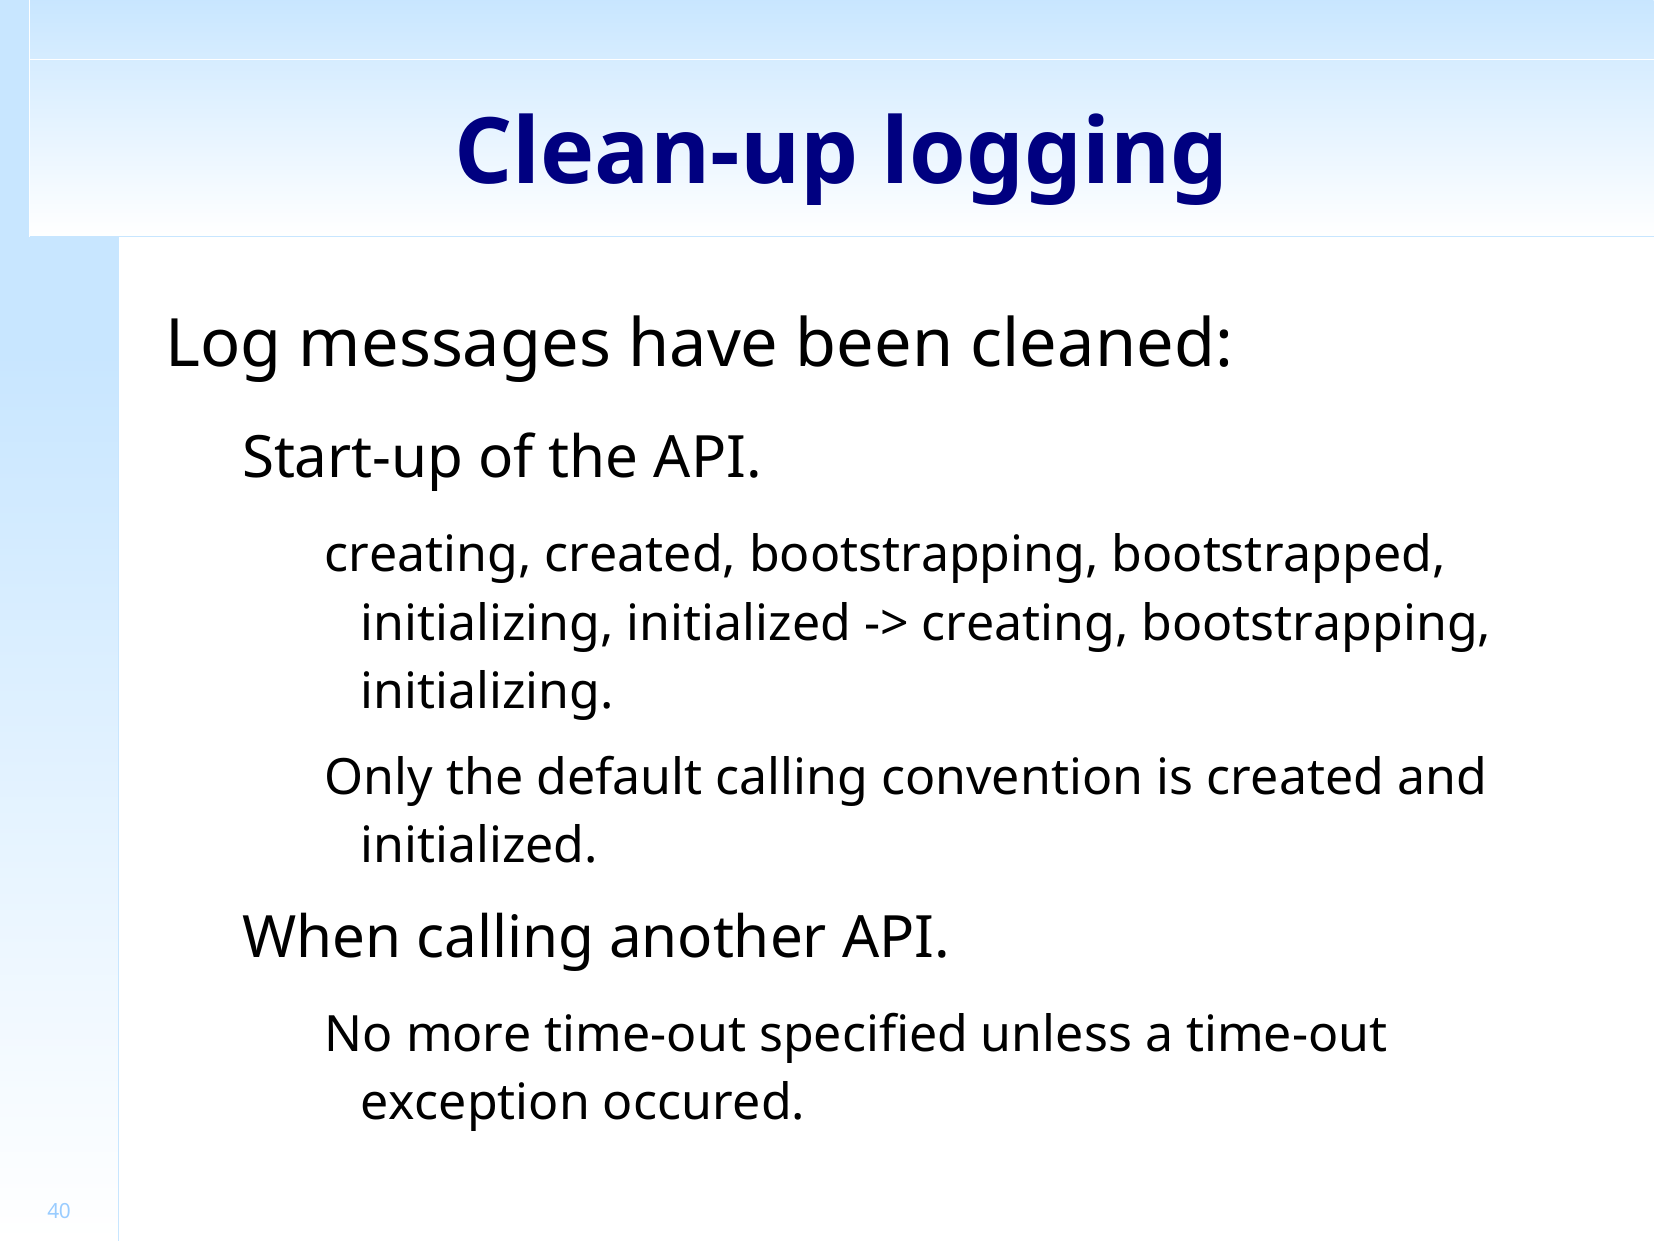

# Clean-up logging
Log messages have been cleaned:
Start-up of the API.
creating, created, bootstrapping, bootstrapped, initializing, initialized -> creating, bootstrapping, initializing.
Only the default calling convention is created and initialized.
When calling another API.
No more time-out specified unless a time-out exception occured.